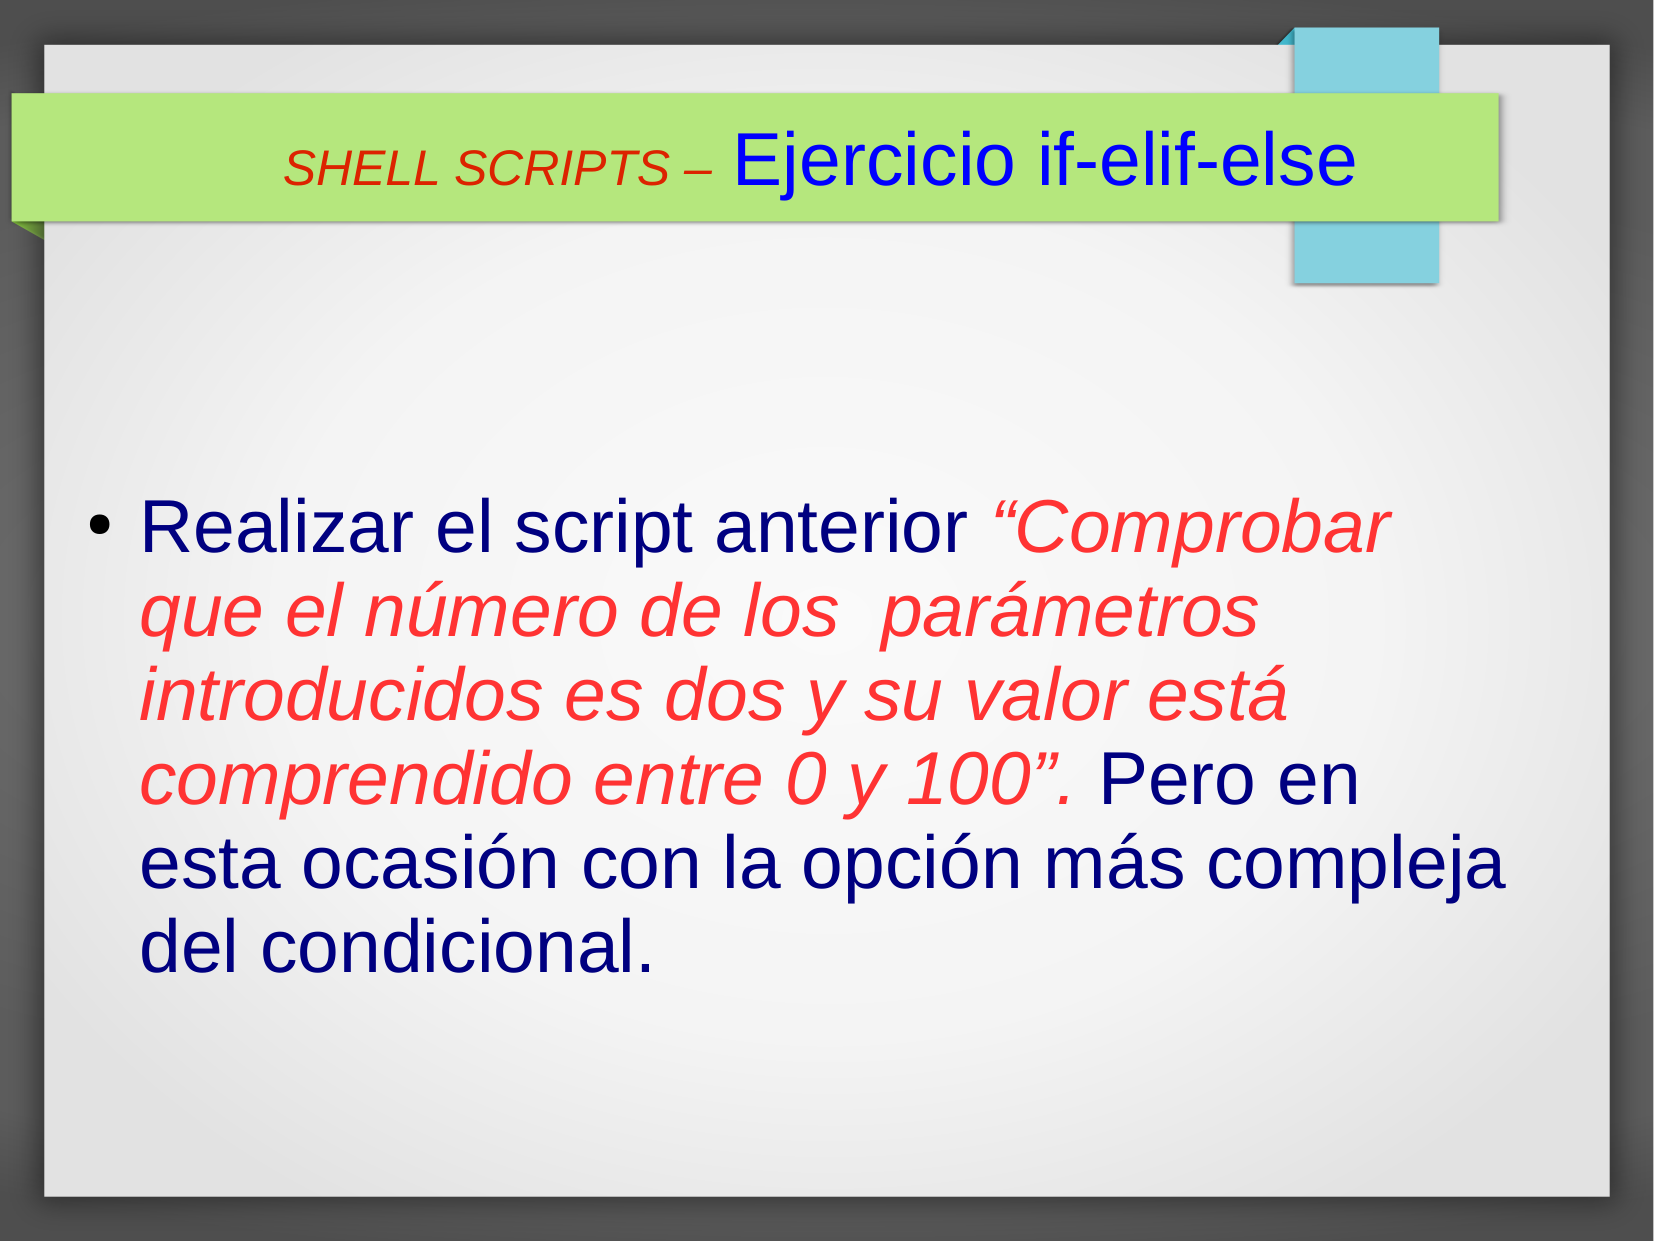

# SHELL SCRIPTS – Ejercicio if-elif-else
Realizar el script anterior “Comprobar que el número de los parámetros introducidos es dos y su valor está comprendido entre 0 y 100”. Pero en esta ocasión con la opción más compleja del condicional.